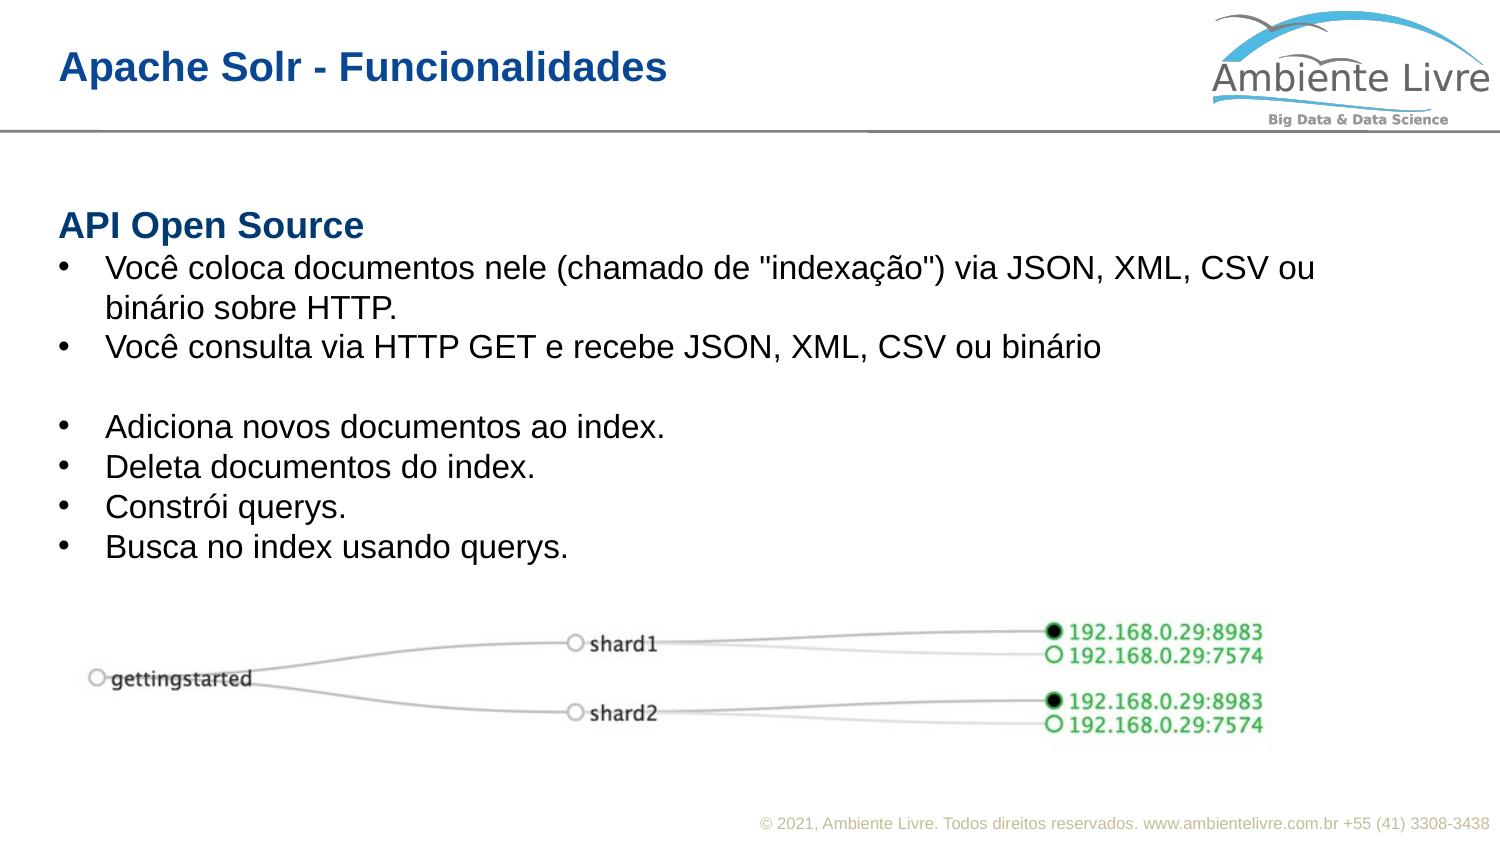

# Apache Solr - Funcionalidades
API Open Source
Você coloca documentos nele (chamado de "indexação") via JSON, XML, CSV ou binário sobre HTTP.
Você consulta via HTTP GET e recebe JSON, XML, CSV ou binário
Adiciona novos documentos ao index.
Deleta documentos do index.
Constrói querys.
Busca no index usando querys.